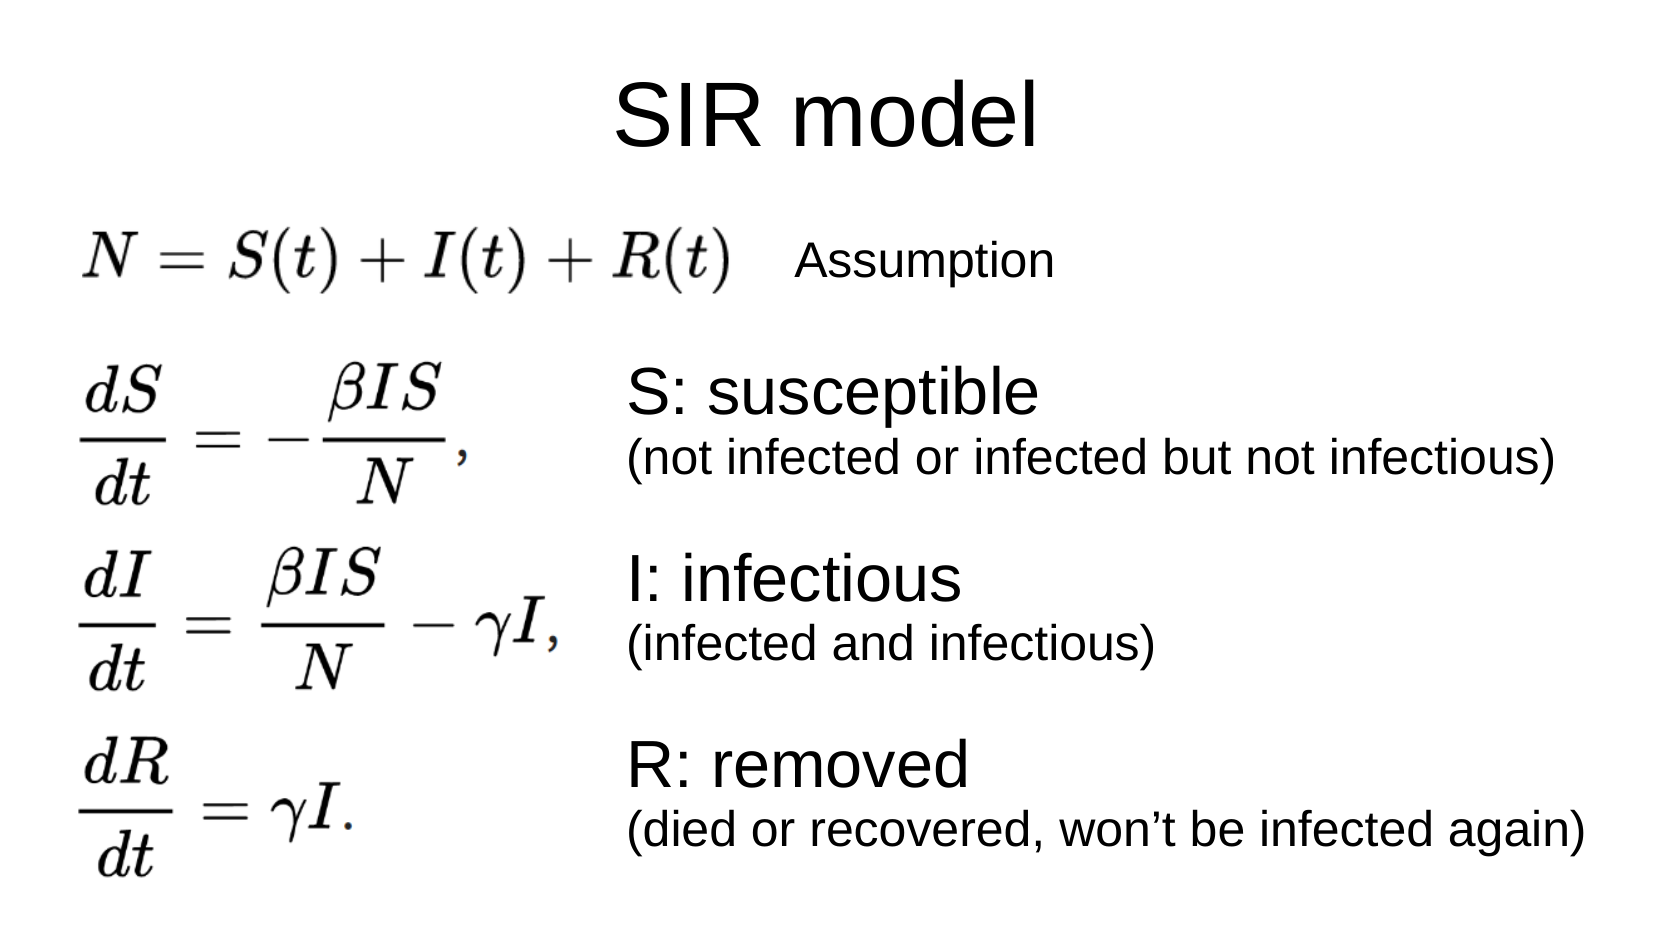

# SIR model
Assumption
S: susceptible
(not infected or infected but not infectious)
I: infectious
(infected and infectious)
R: removed
(died or recovered, won’t be infected again)